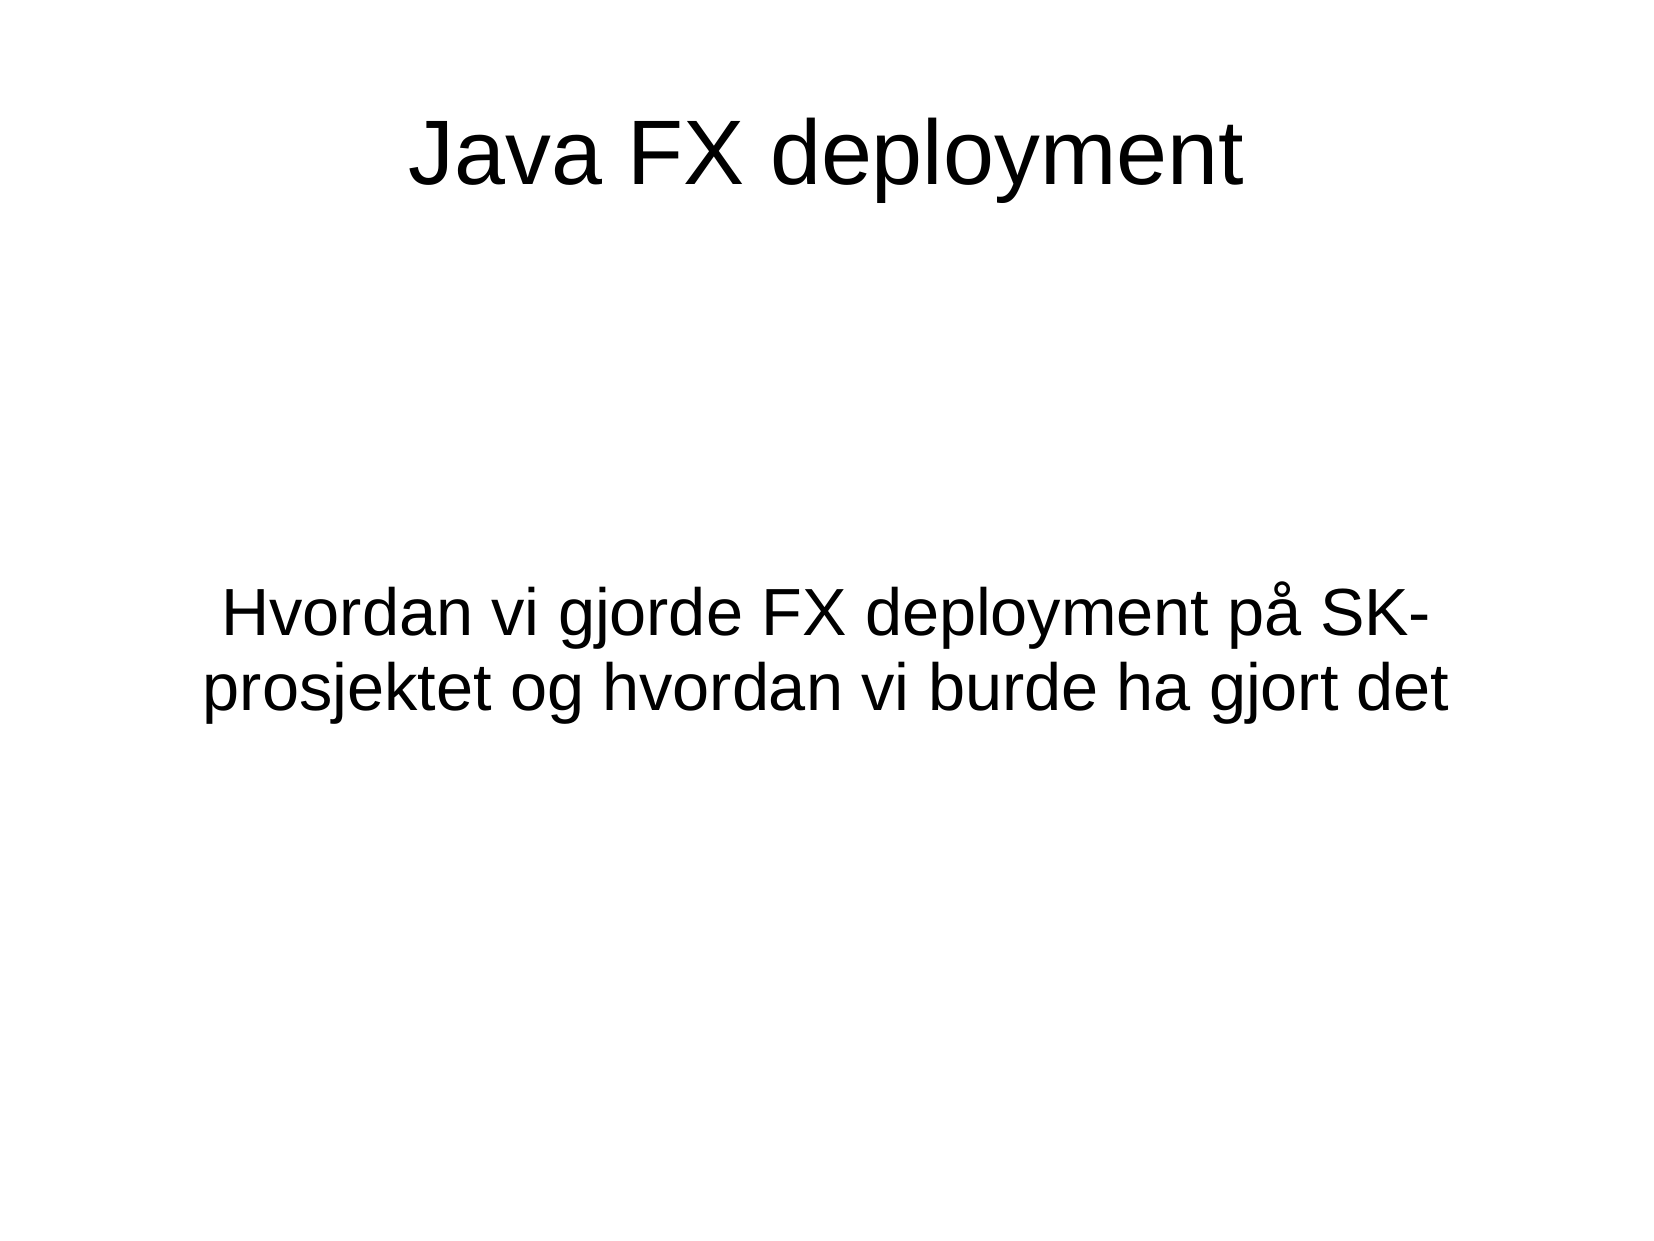

# Java FX deployment
Hvordan vi gjorde FX deployment på SK-prosjektet og hvordan vi burde ha gjort det